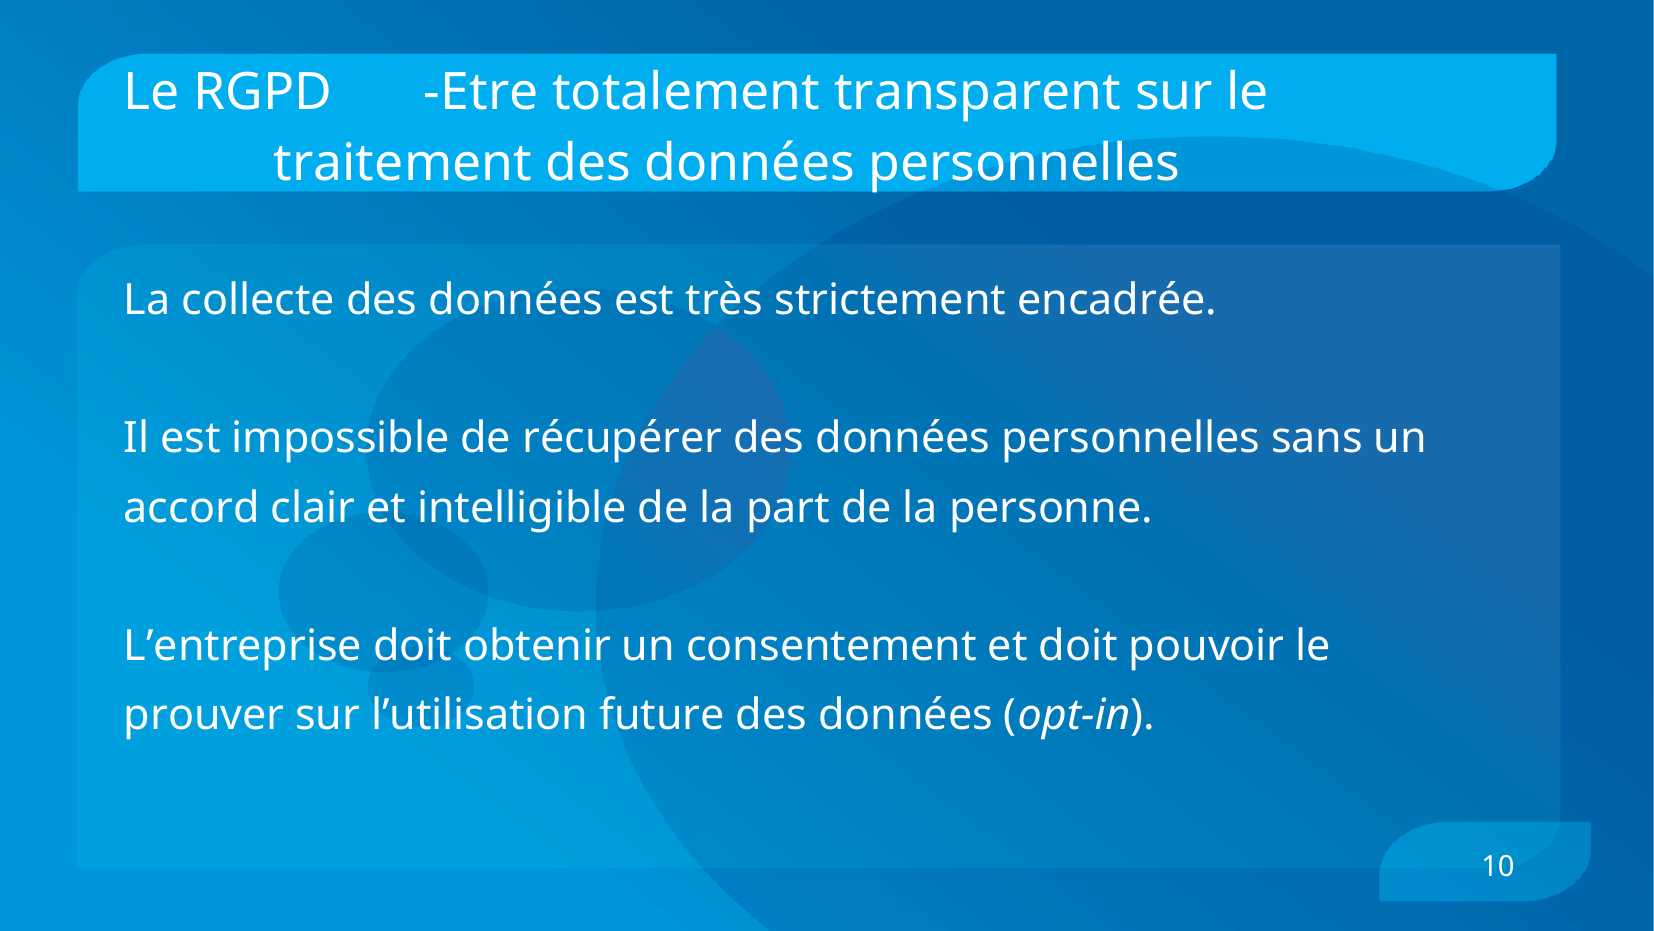

# Le RGPD	-Etre totalement transparent sur le 			traitement des données personnelles
La collecte des données est très strictement encadrée.
Il est impossible de récupérer des données personnelles sans un
accord clair et intelligible de la part de la personne.
L’entreprise doit obtenir un consentement et doit pouvoir le
prouver sur l’utilisation future des données (opt-in).
10